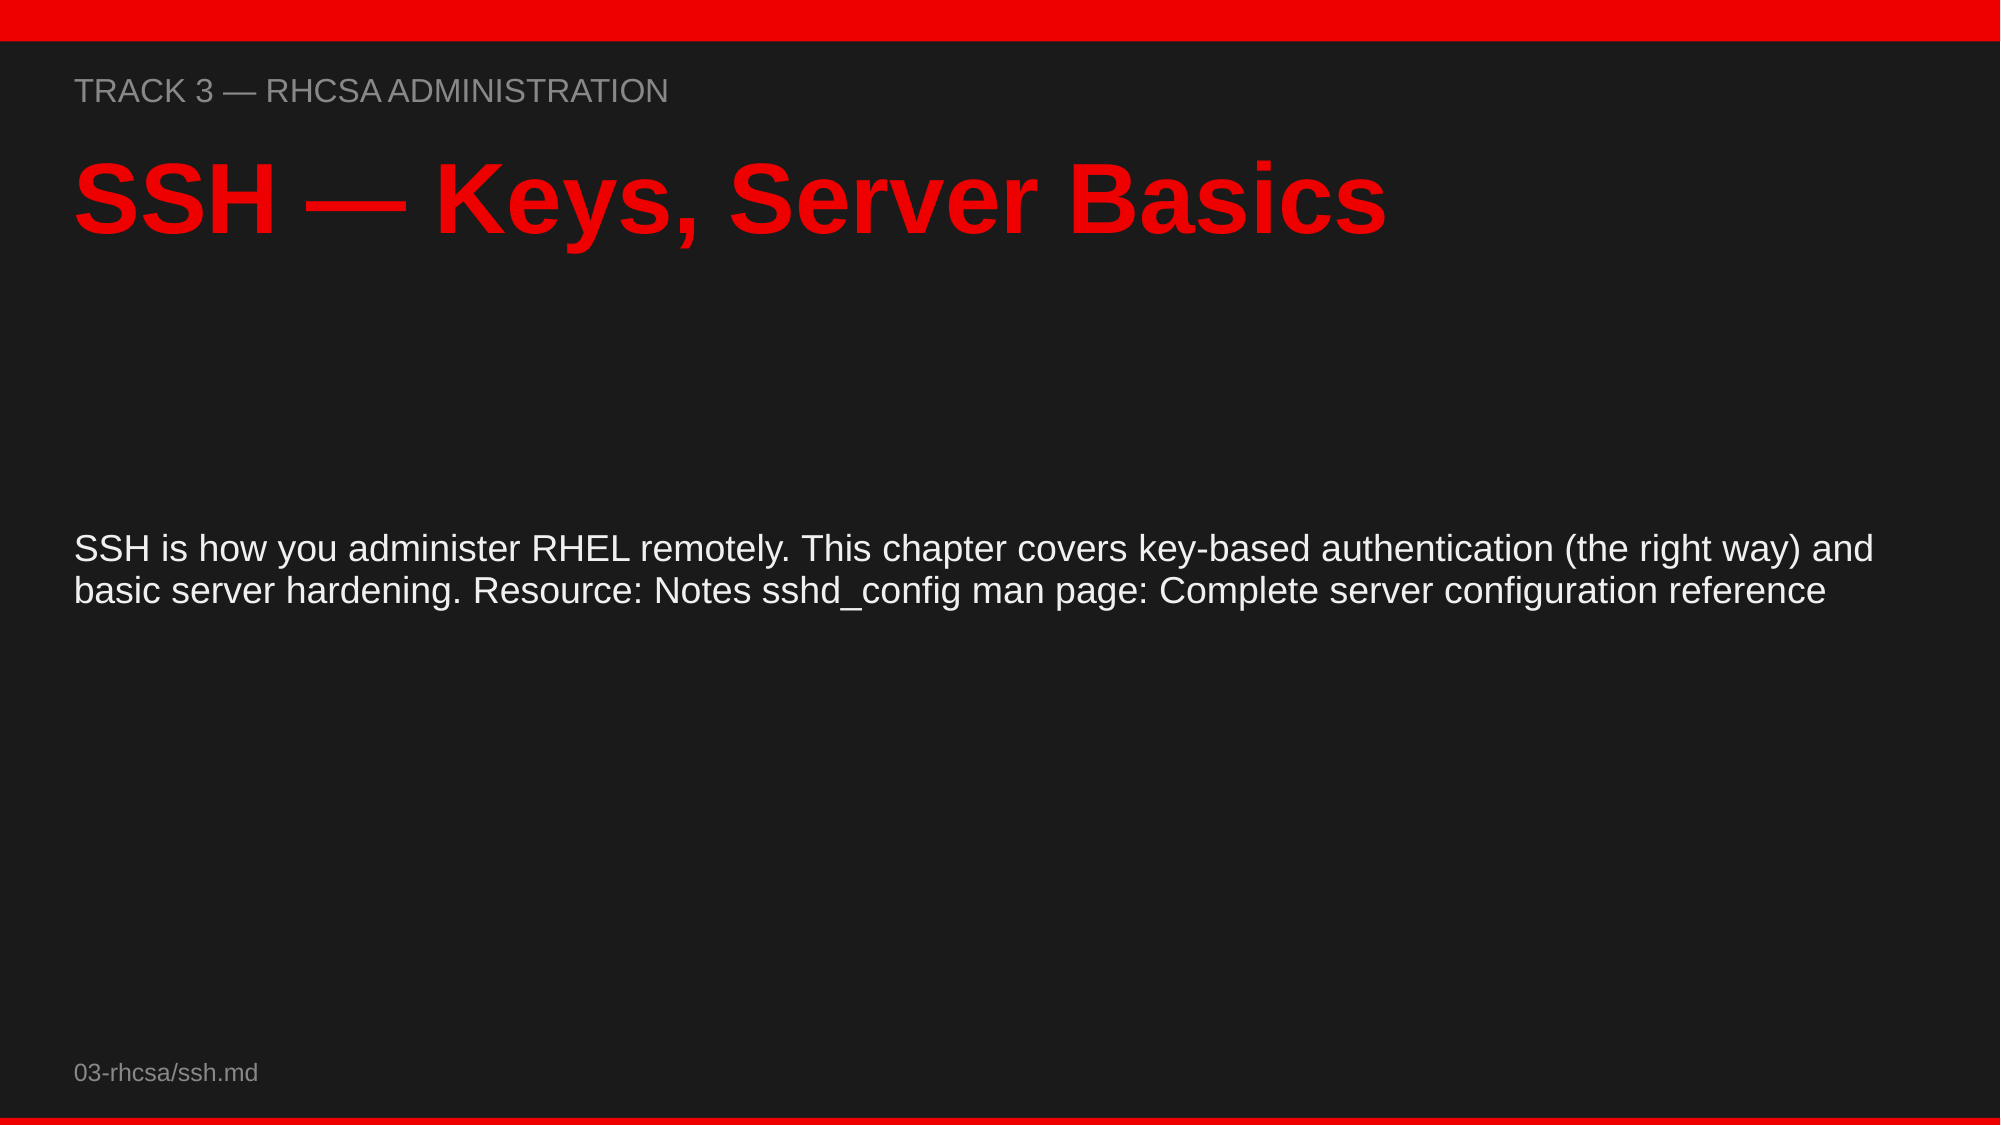

TRACK 3 — RHCSA ADMINISTRATION
SSH — Keys, Server Basics
SSH is how you administer RHEL remotely. This chapter covers key-based authentication (the right way) and basic server hardening. Resource: Notes sshd_config man page: Complete server configuration reference
03-rhcsa/ssh.md